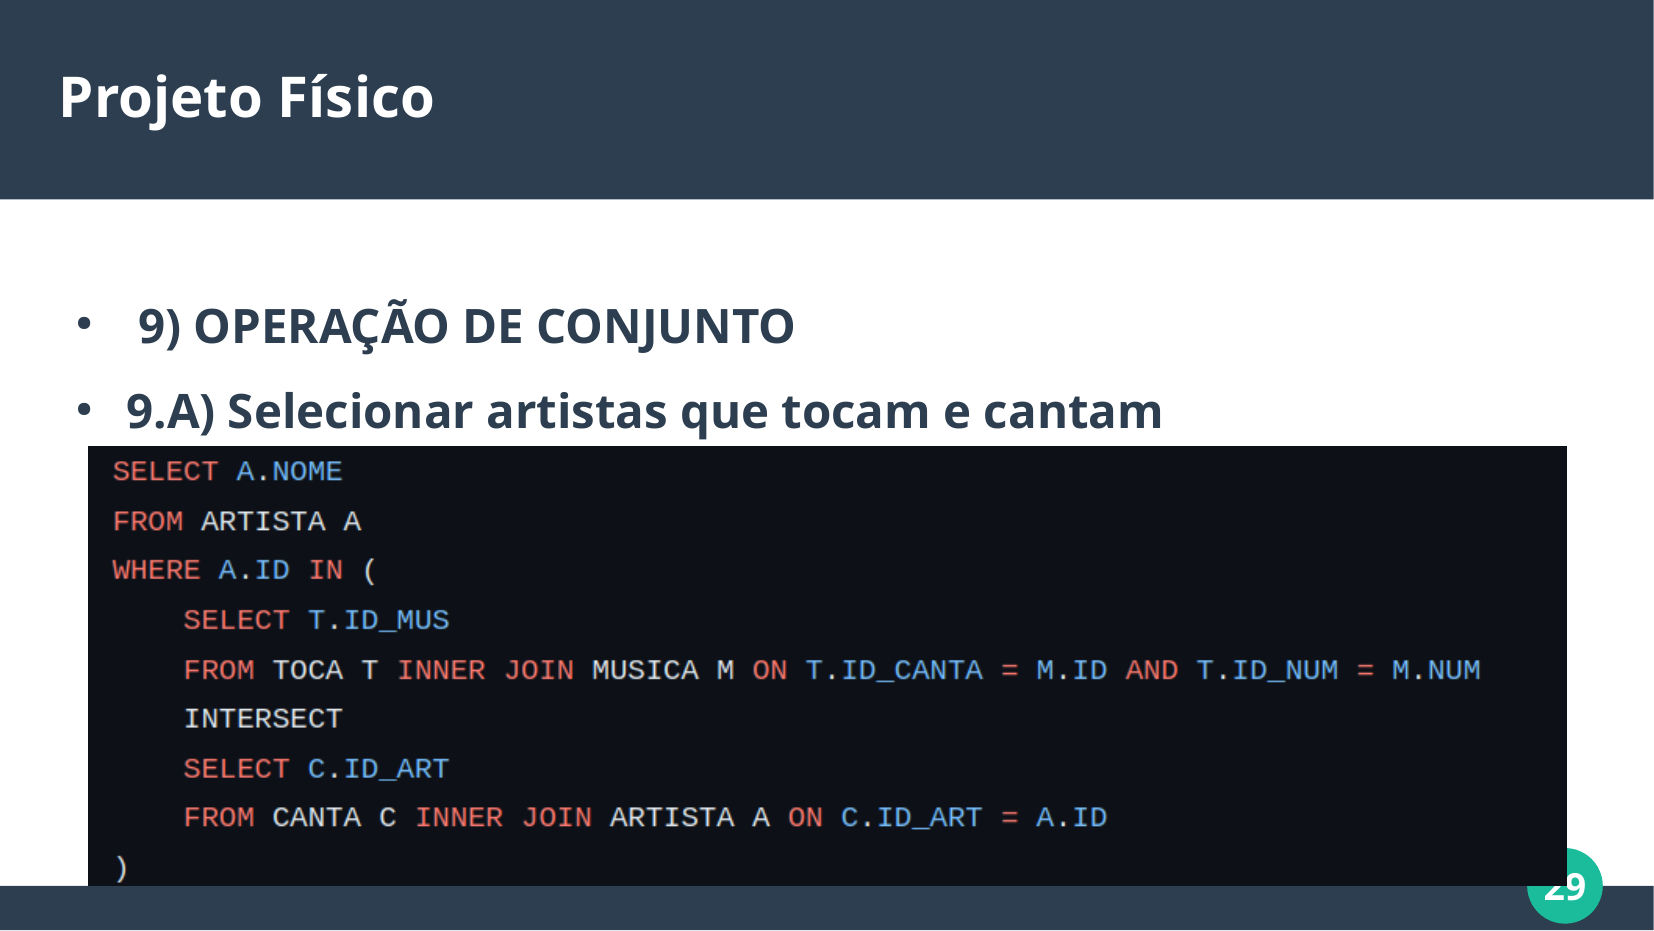

# Projeto Físico
 9) OPERAÇÃO DE CONJUNTO
9.A) Selecionar artistas que tocam e cantam